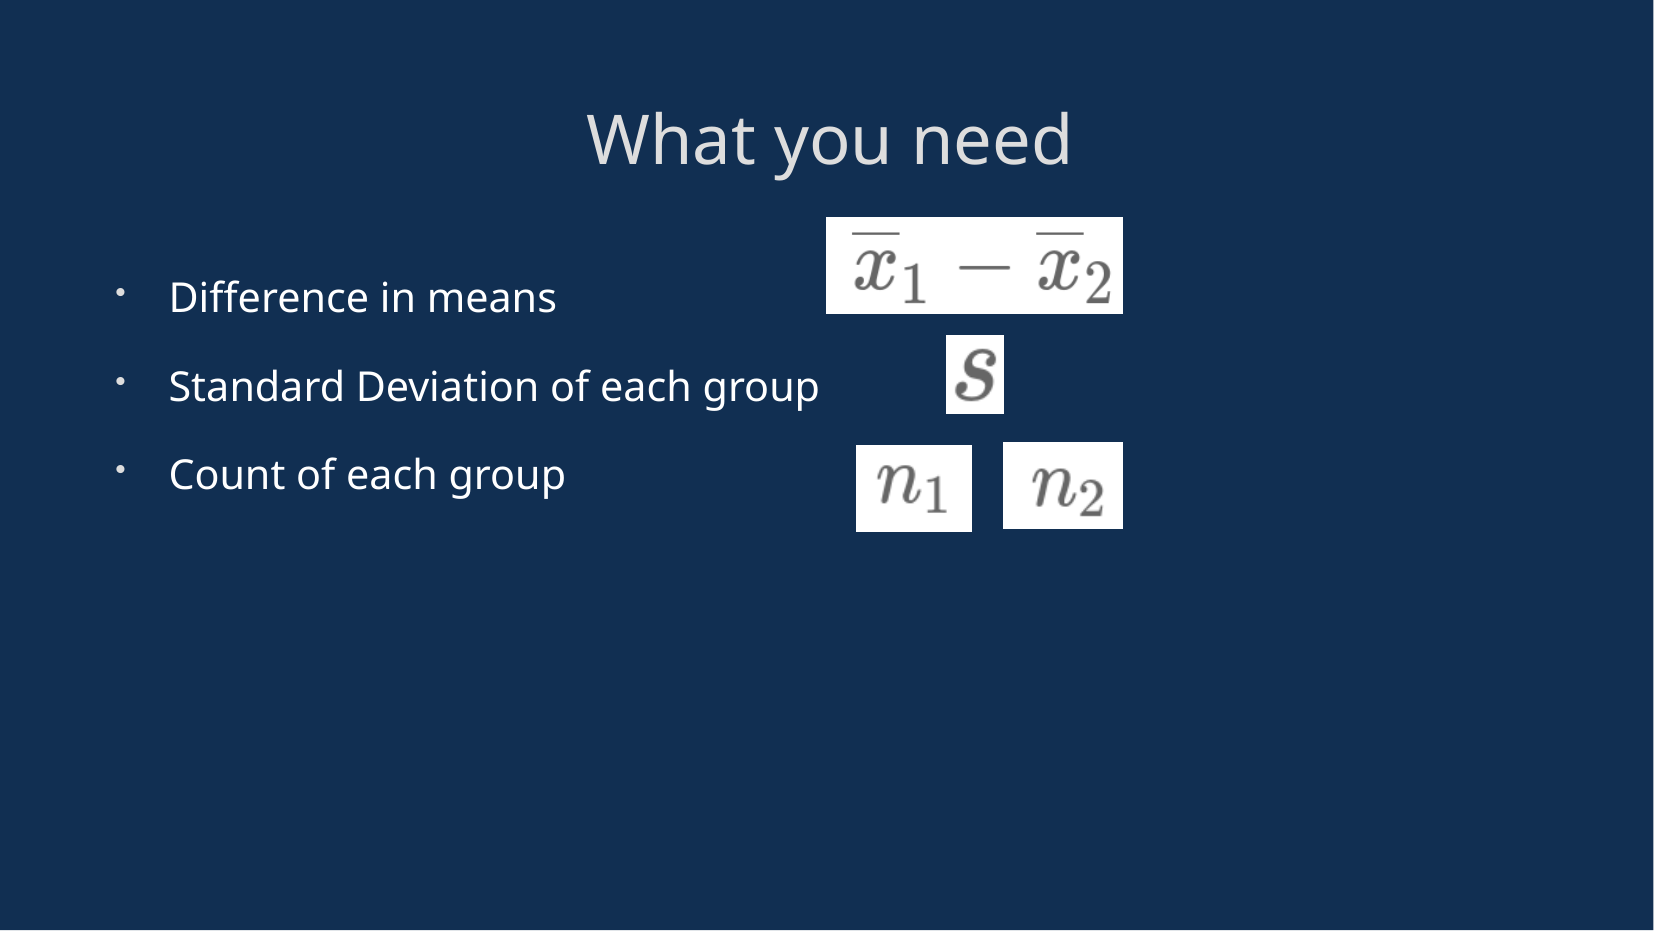

# What you need
Difference in means
Standard Deviation of each group
Count of each group